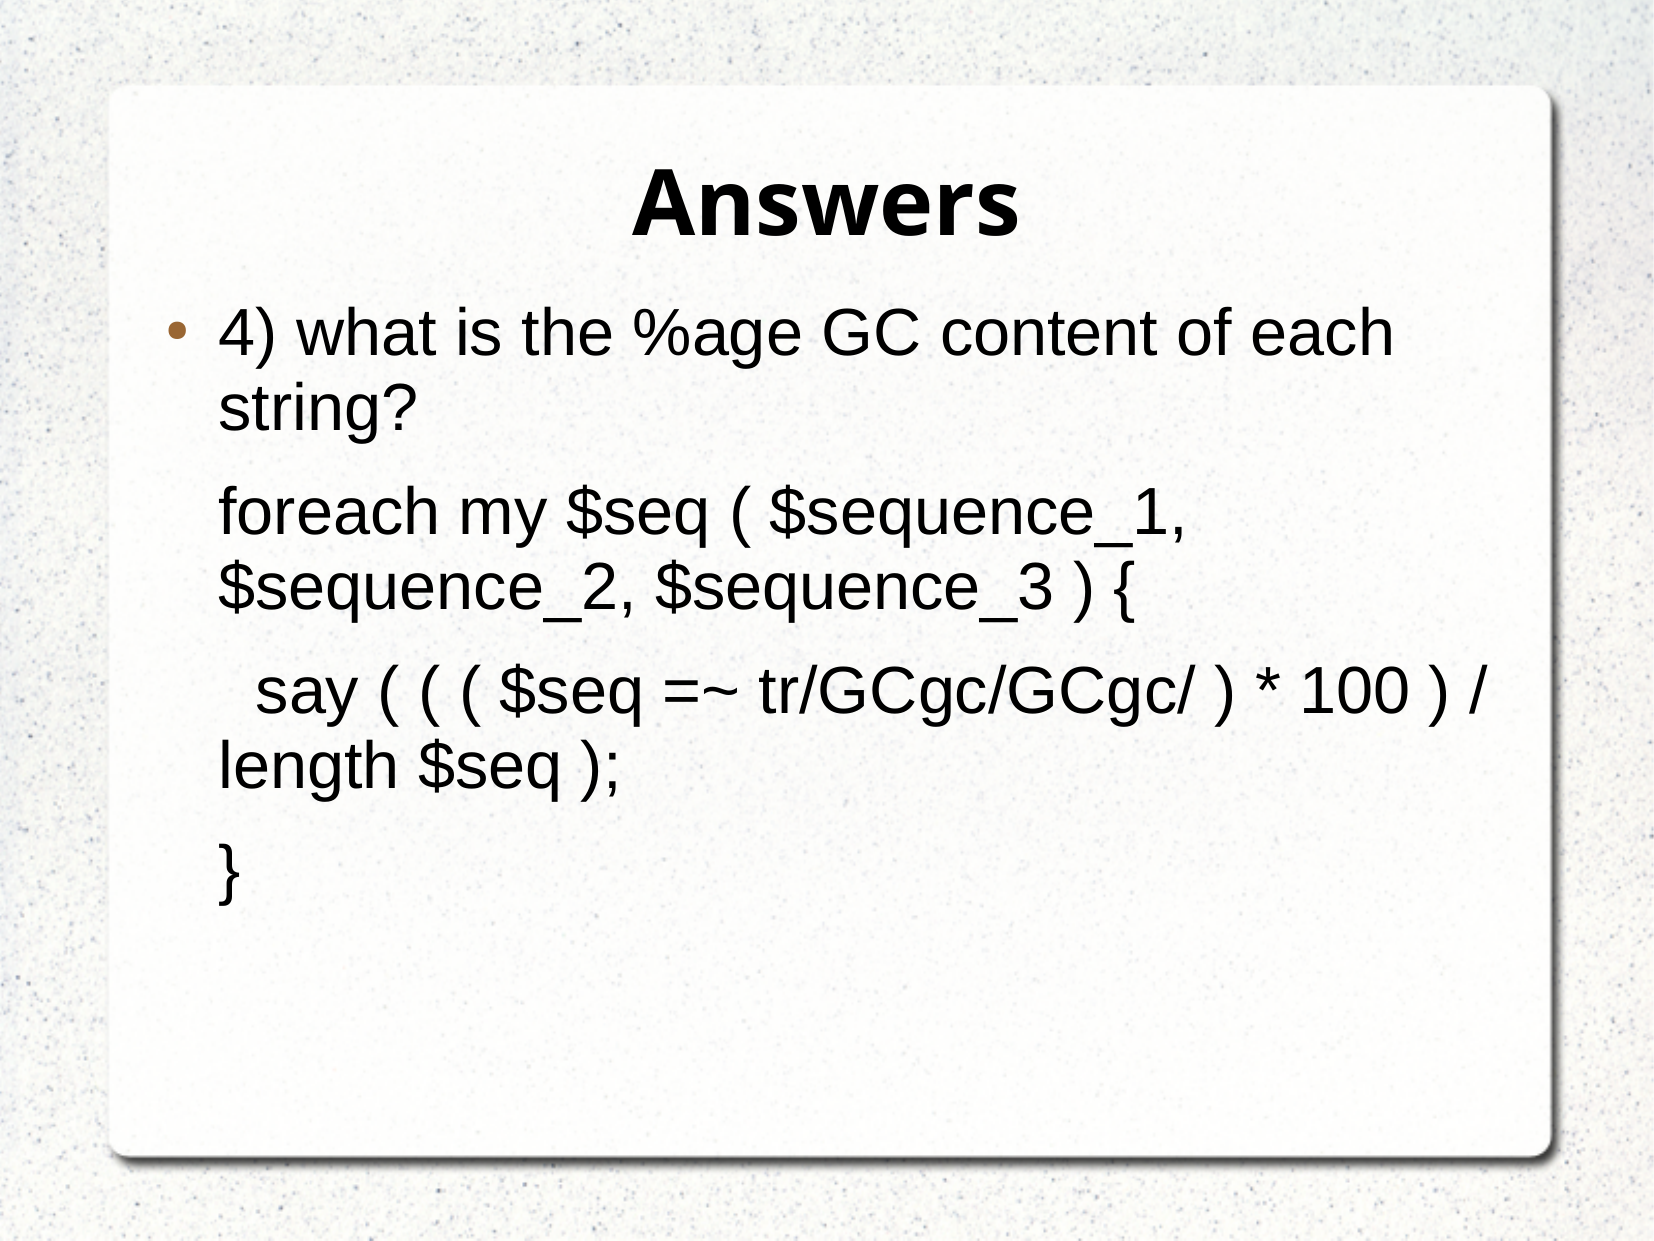

# Answers
4) what is the %age GC content of each string?
foreach my $seq ( $sequence_1, $sequence_2, $sequence_3 ) {
 say ( ( ( $seq =~ tr/GCgc/GCgc/ ) * 100 ) / length $seq );
}